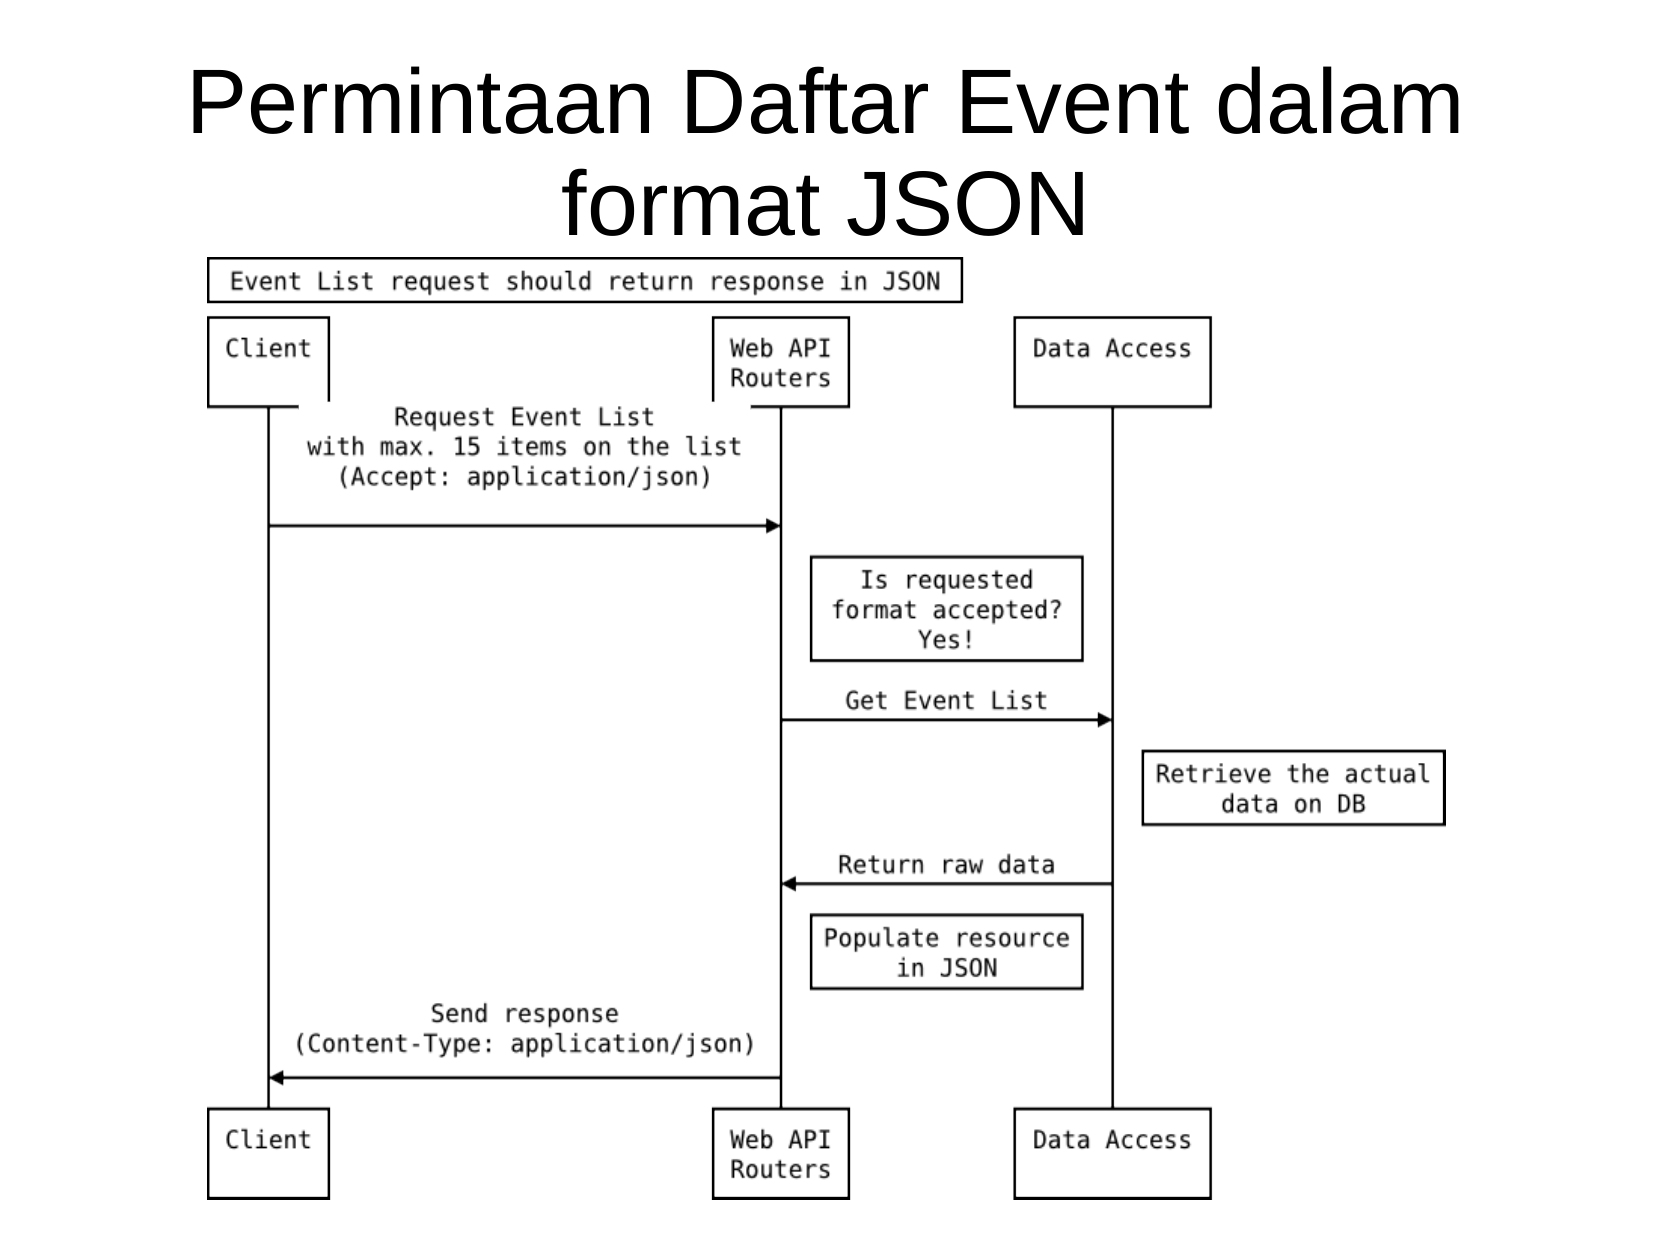

# Permintaan Daftar Event dalam format JSON